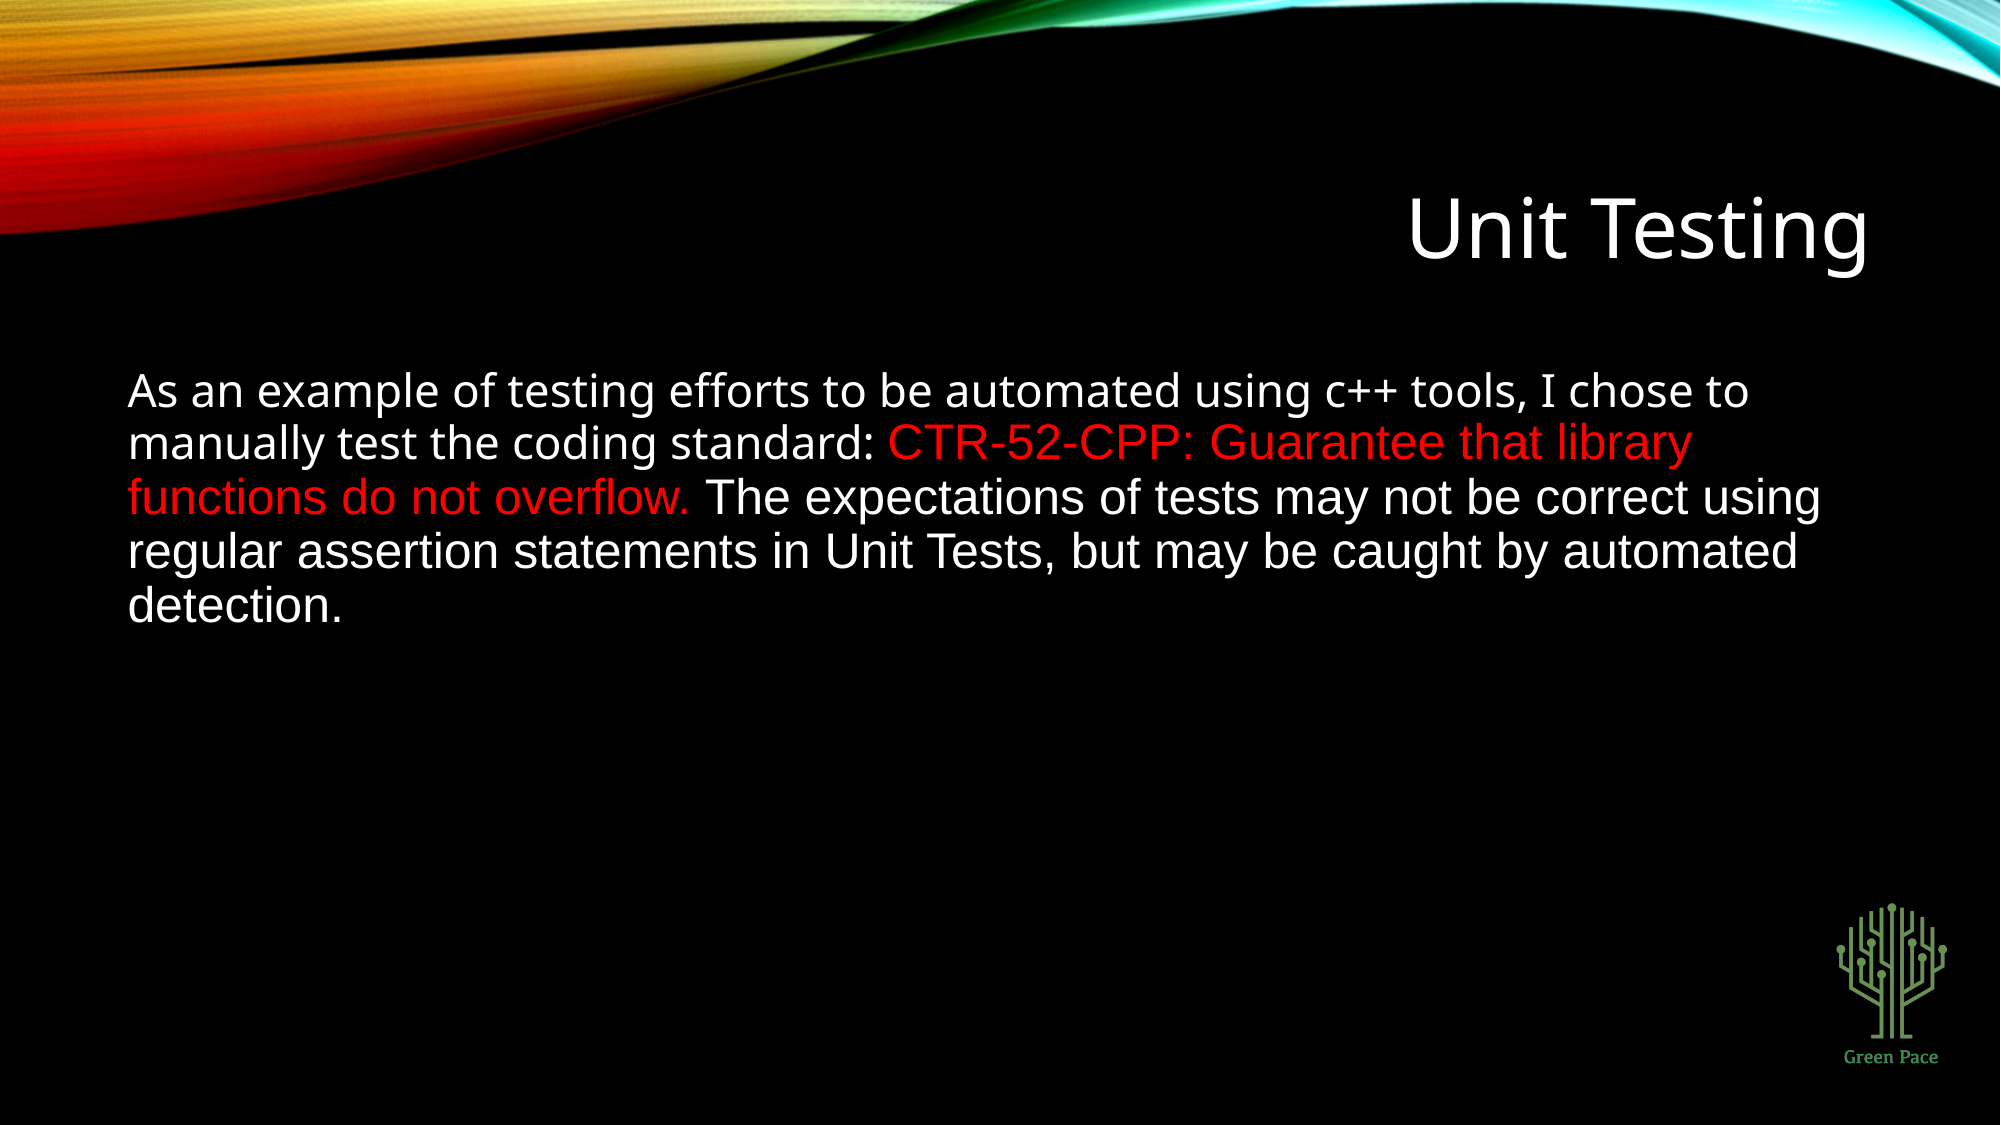

# Unit Testing
As an example of testing efforts to be automated using c++ tools, I chose to manually test the coding standard: CTR-52-CPP: Guarantee that library functions do not overflow. The expectations of tests may not be correct using regular assertion statements in Unit Tests, but may be caught by automated detection.